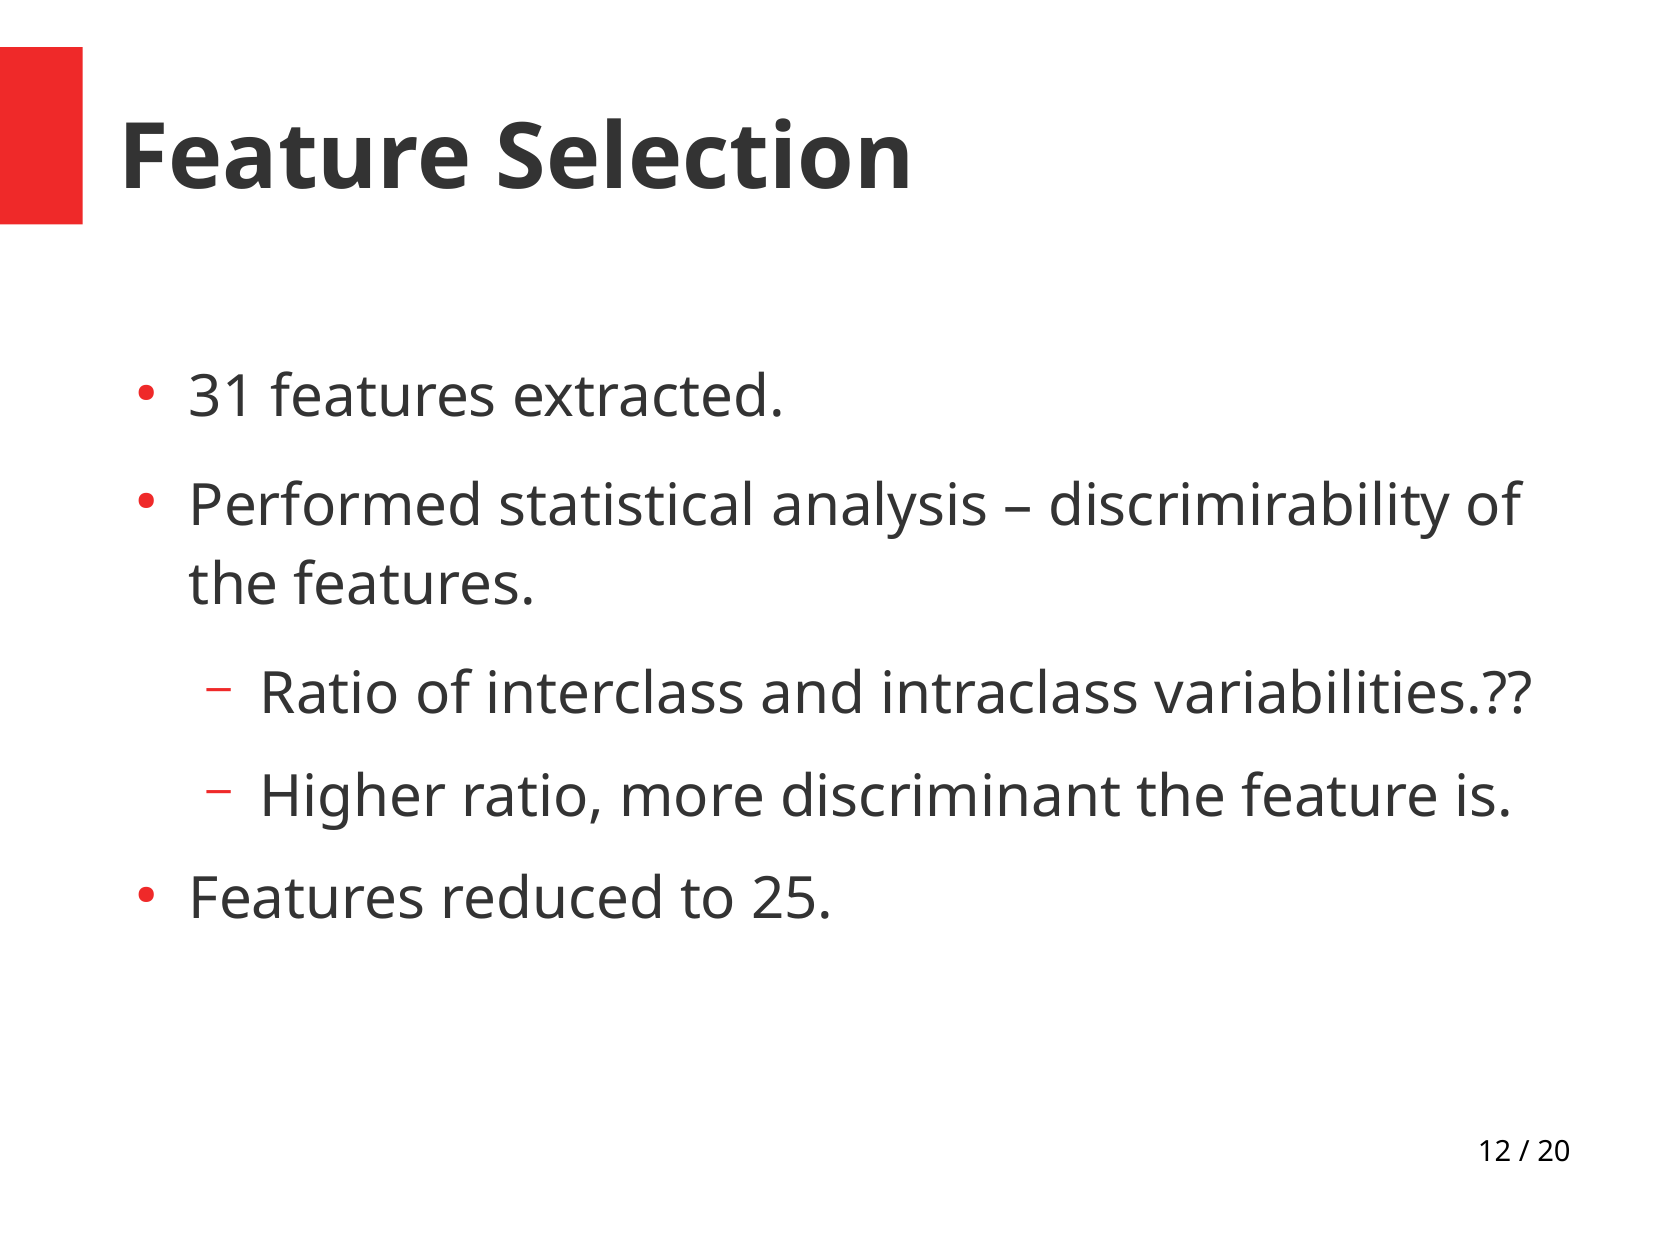

# Feature Selection
31 features extracted.
Performed statistical analysis – discrimirability of the features.
Ratio of interclass and intraclass variabilities.??
Higher ratio, more discriminant the feature is.
Features reduced to 25.
12